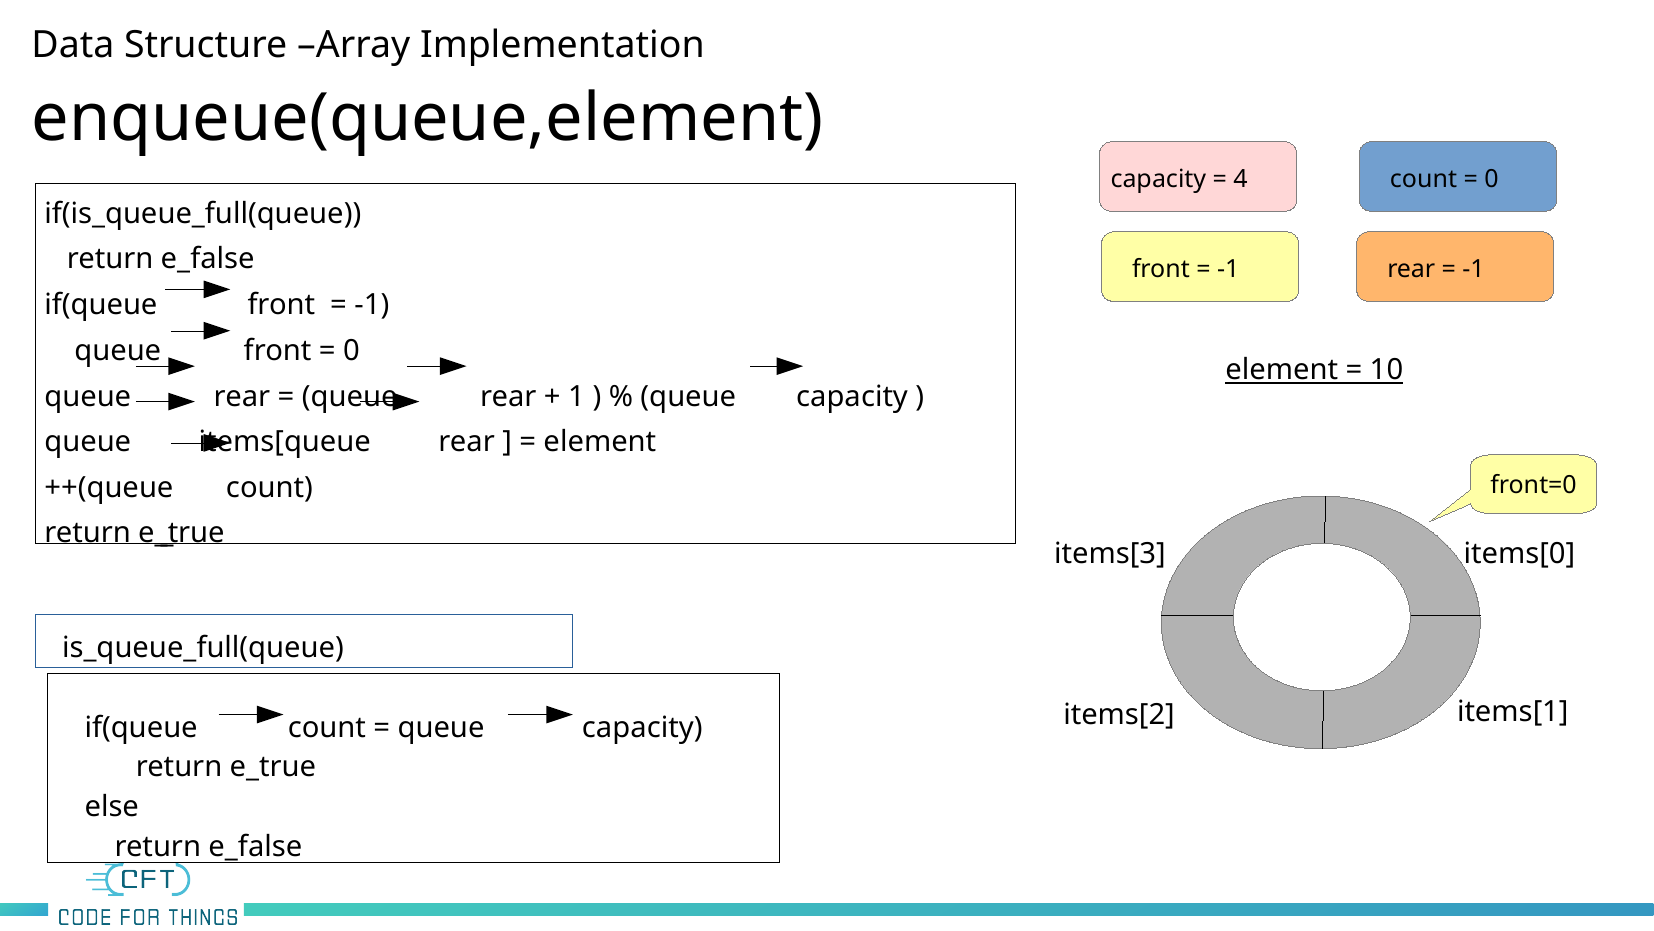

# Data Structure –Array Implementation enqueue(queue,element)
 capacity = 4
 count = 0
if(is_queue_full(queue))
 return e_false
if(queue front = -1)
 queue front = 0
queue rear = (queue rear + 1 ) % (queue capacity )
queue items[queue rear ] = element
++(queue count)
return e_true
if(is_queue_full(queue))
 return e_false
if(queue front = -1)
 queue front = 0
queue rear = (queue rear + 1 ) % (queue capacity )
queue items[queue rear ] = element
++(queue count)
return e_true
 rear = -1
 front = -1
element = 10
front=0
items[3]
items[0]
items[1]
items[2]
is_queue_full(queue)
 if(queue count = queue capacity)
 	return e_true
 else
 return e_false
is_queue_full(queue)
 if(queue count = queue capacity)
 	return e_true
 else
 return e_false